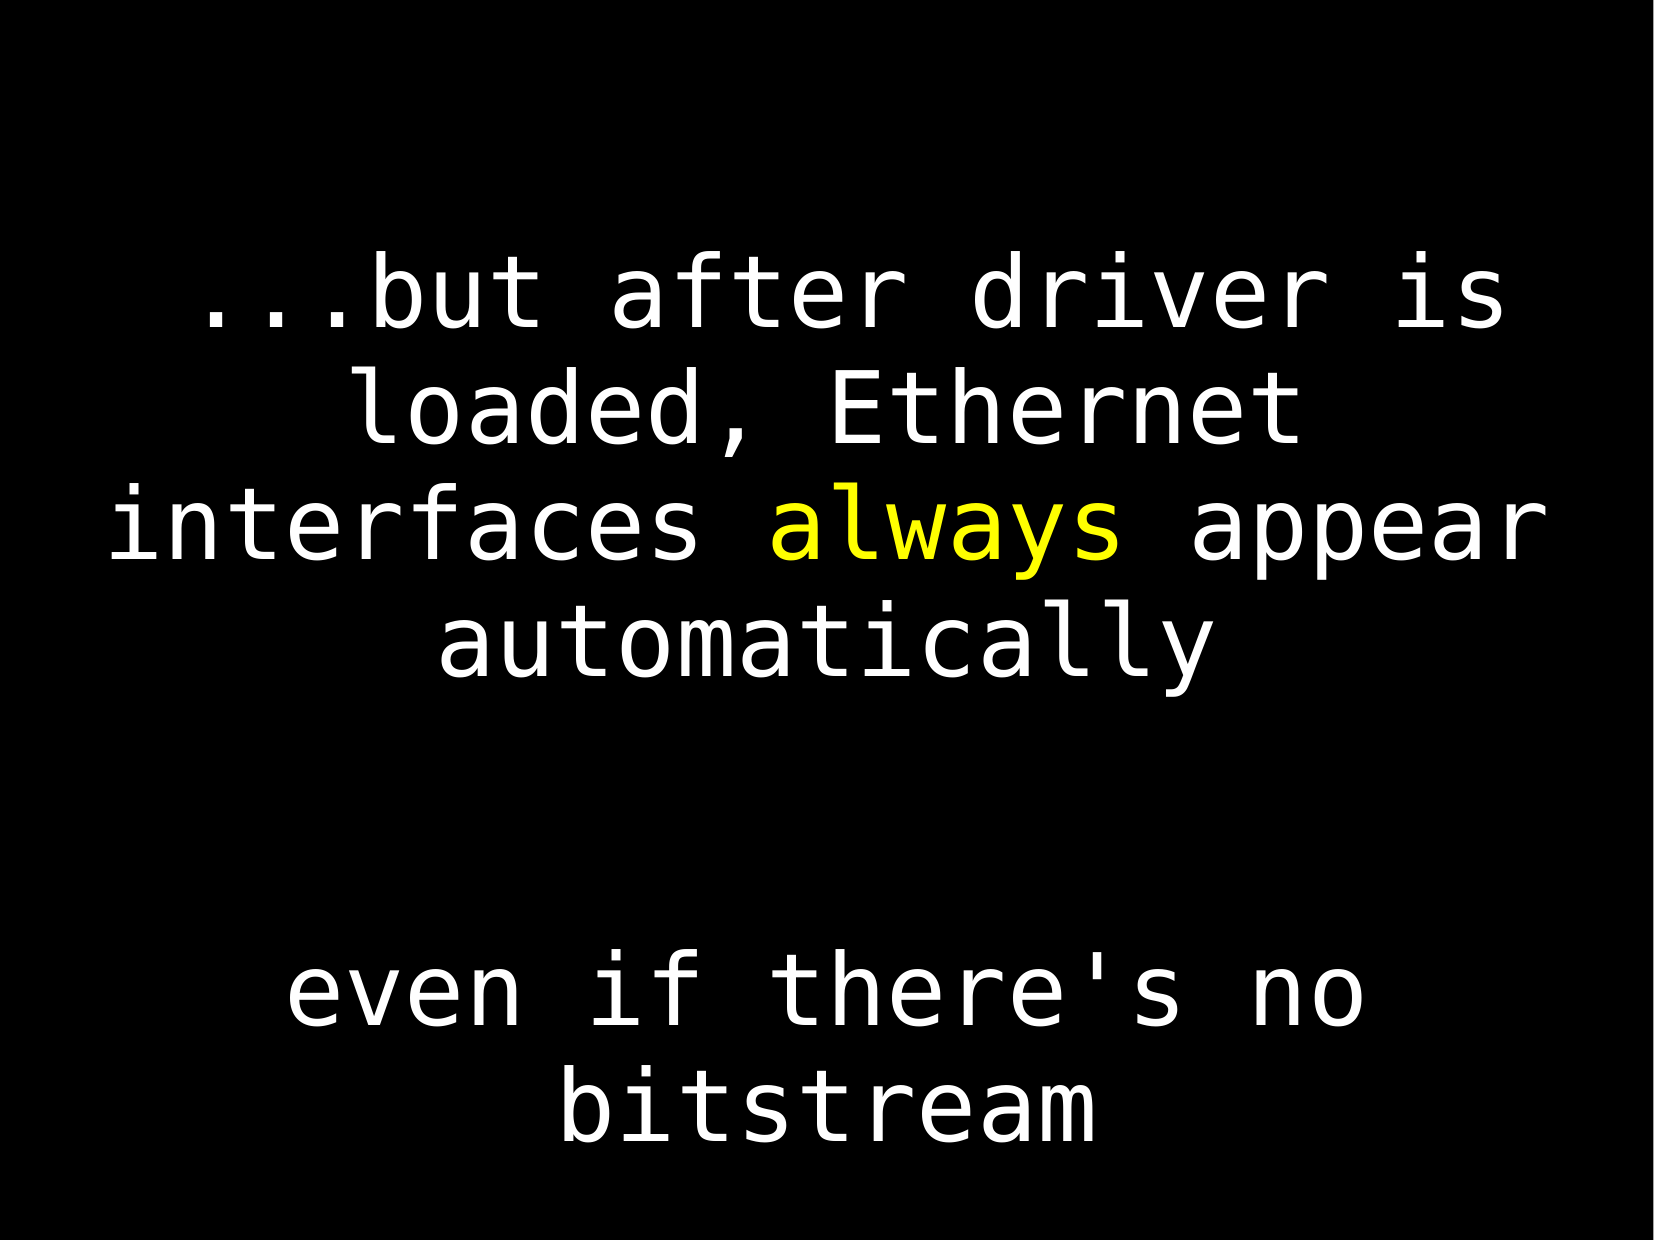

# ...but after driver is loaded, Ethernet interfaces always appear automatically
even if there's no bitstream